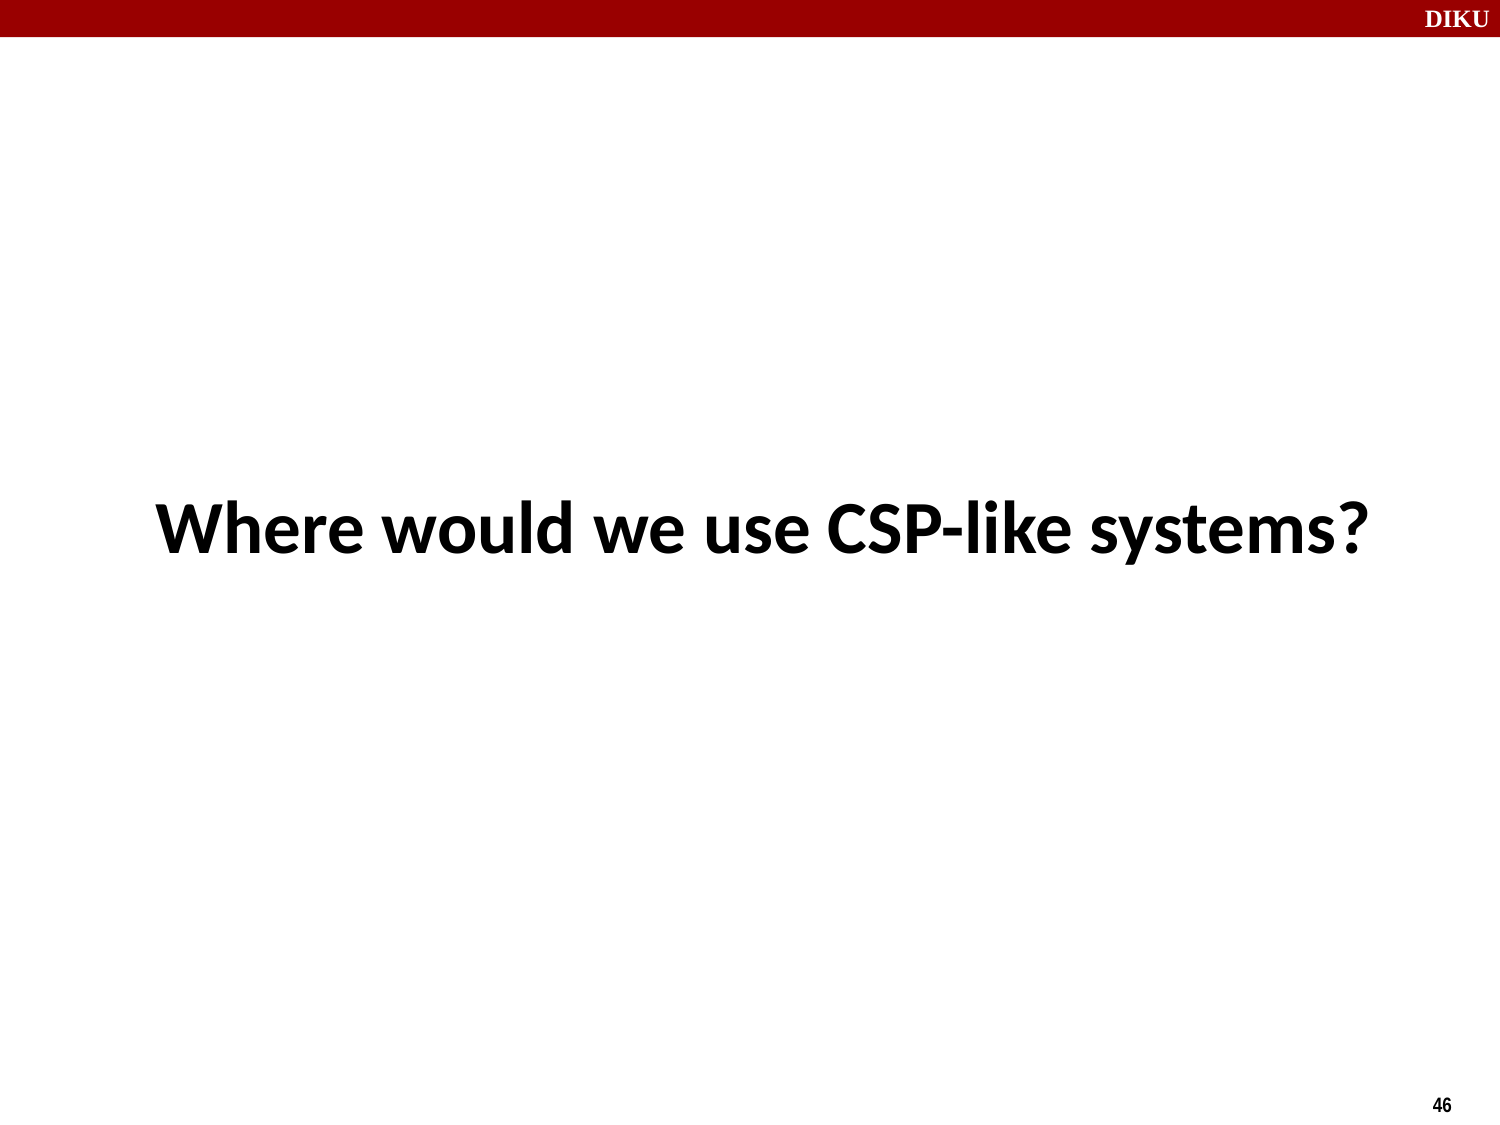

#
Where would we use CSP-like systems?